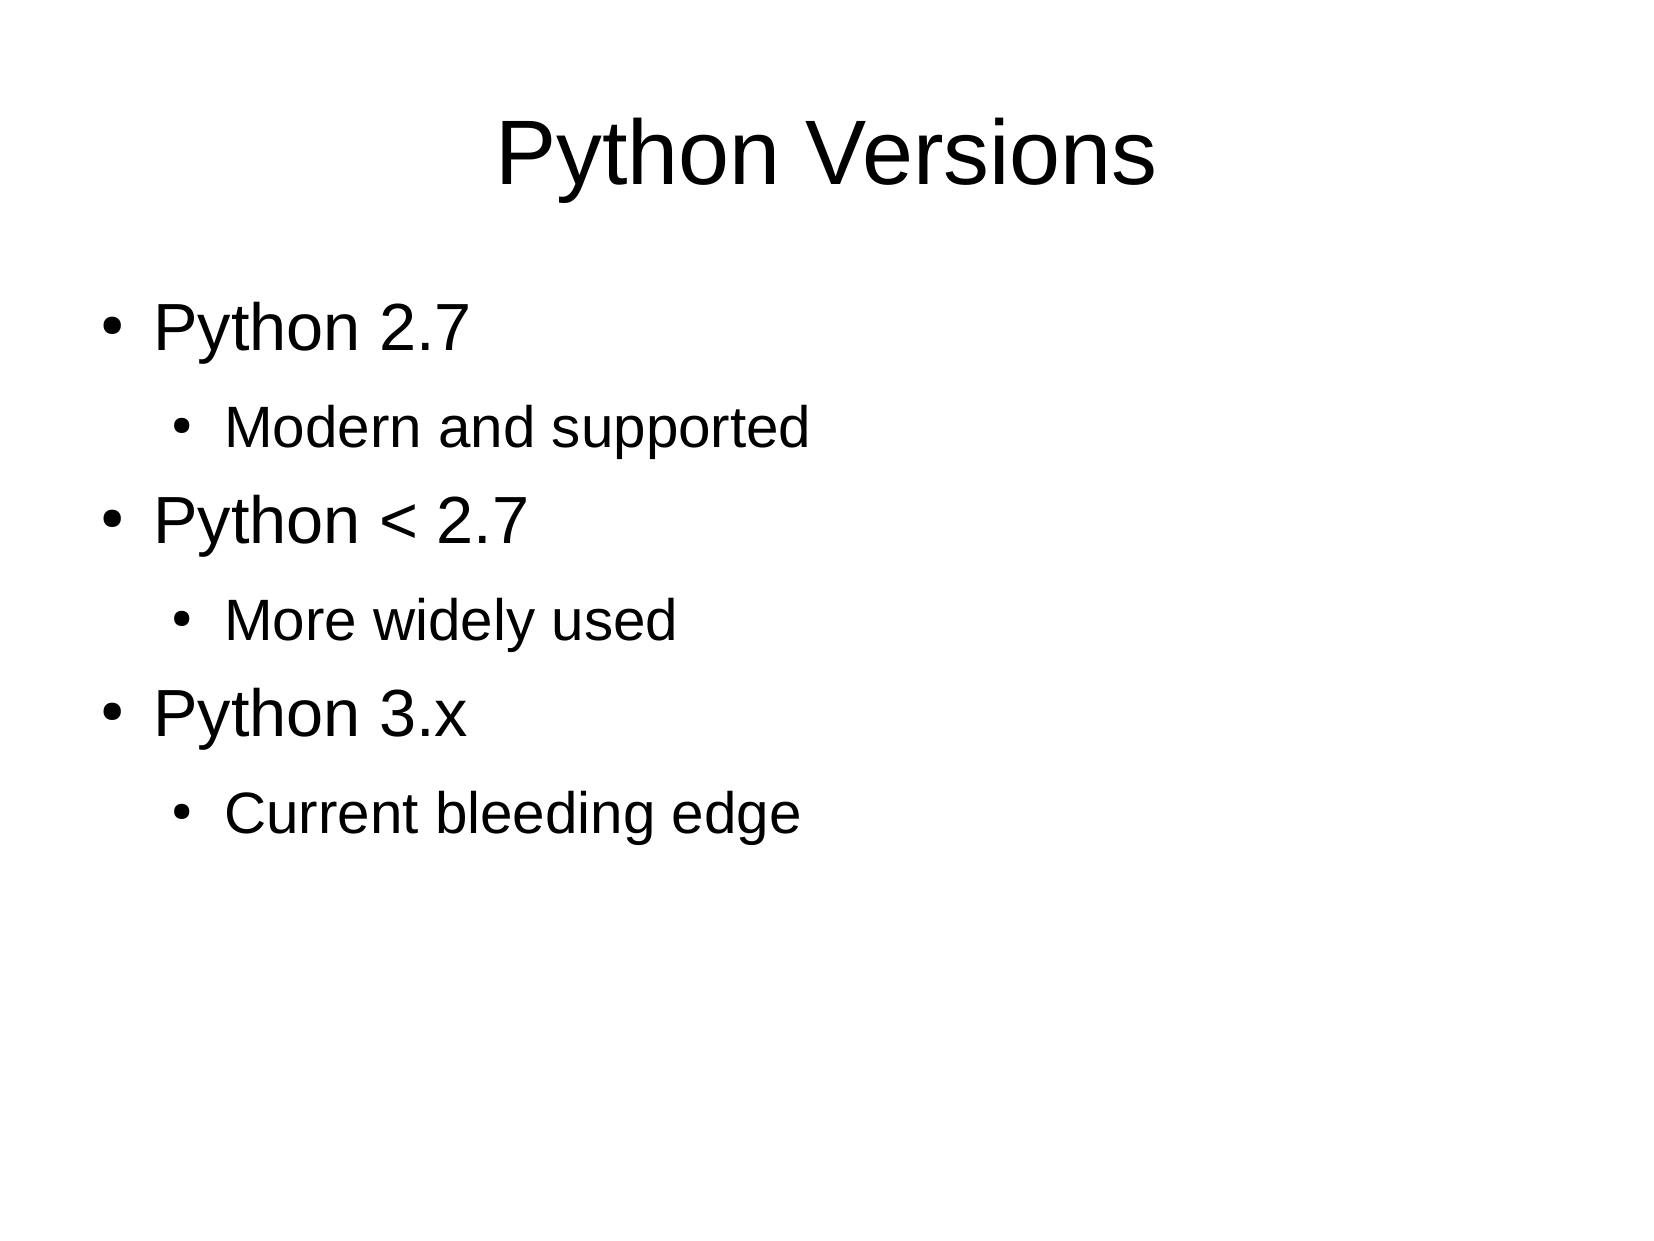

# Python Versions
Python 2.7
Modern and supported
Python < 2.7
More widely used
Python 3.x
Current bleeding edge